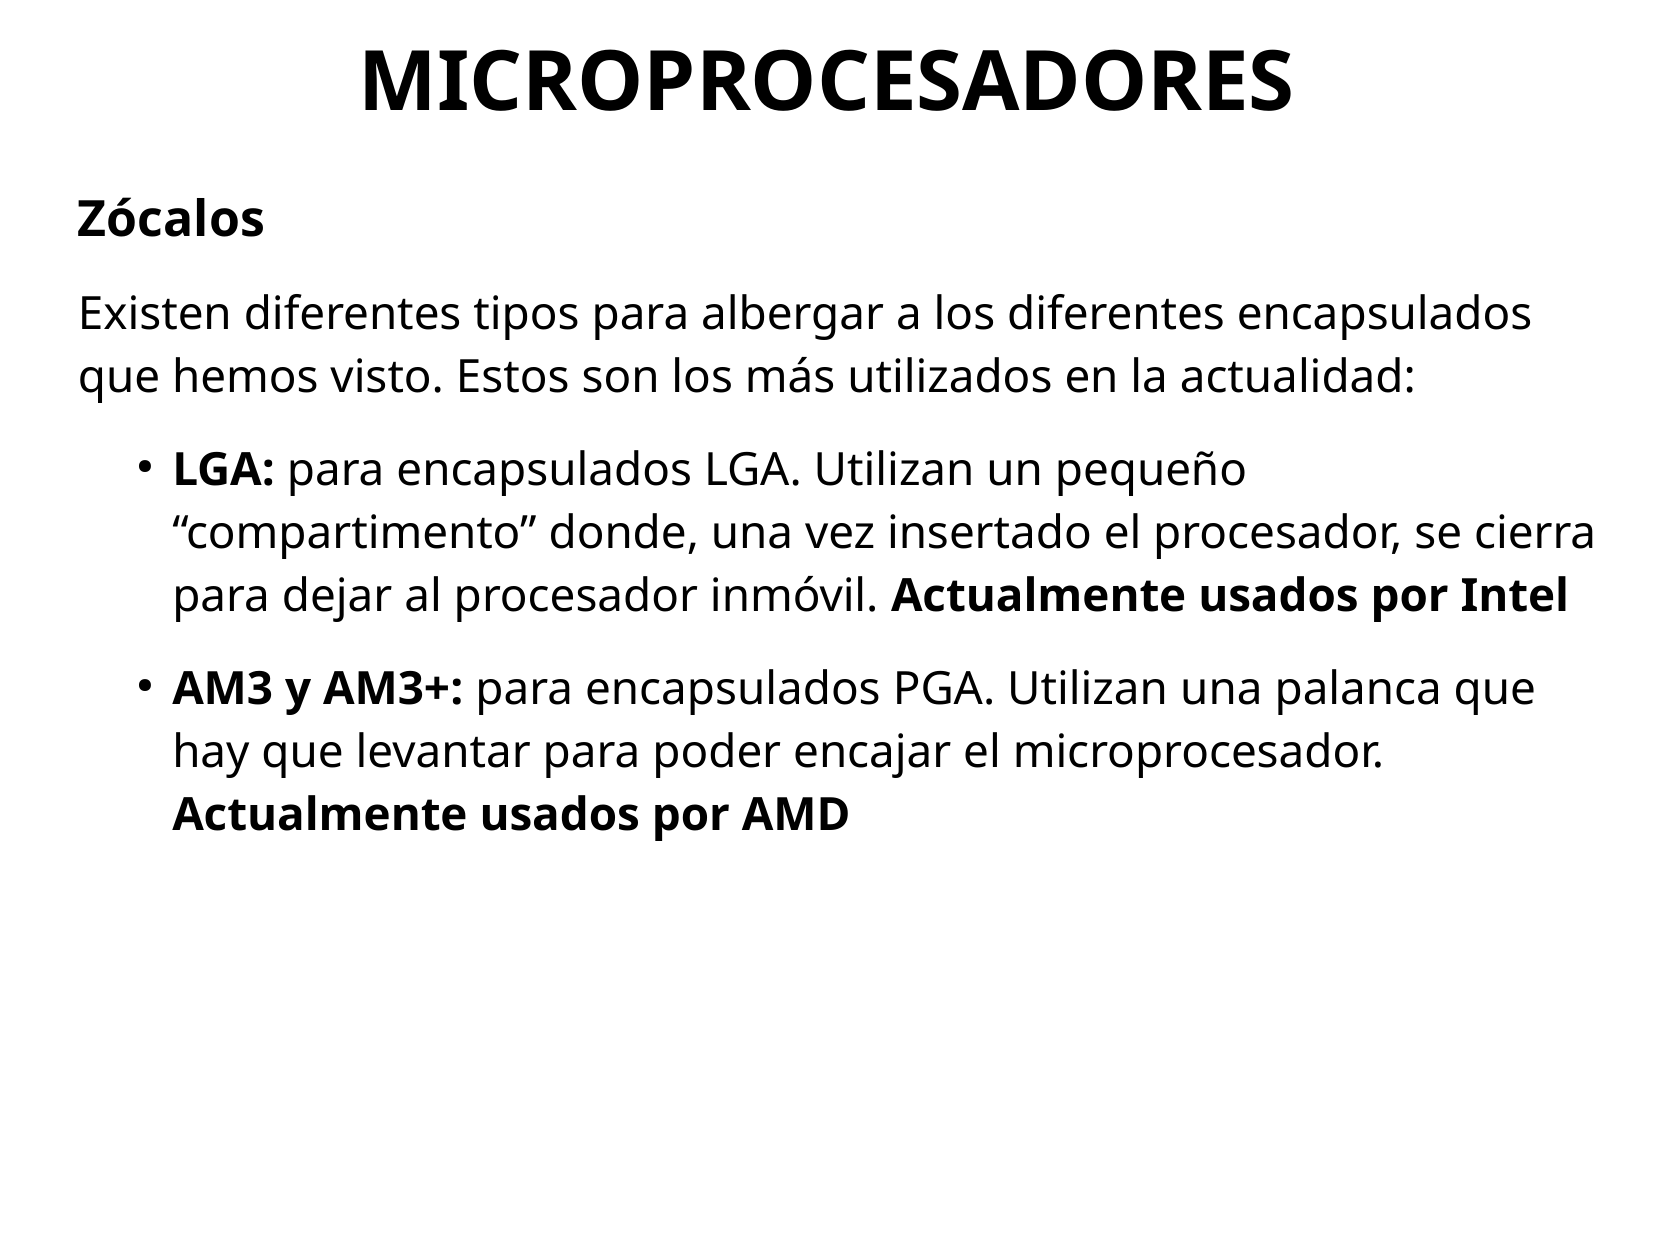

MICROPROCESADORES
# Zócalos
Existen diferentes tipos para albergar a los diferentes encapsulados que hemos visto. Estos son los más utilizados en la actualidad:
LGA: para encapsulados LGA. Utilizan un pequeño “compartimento” donde, una vez insertado el procesador, se cierra para dejar al procesador inmóvil. Actualmente usados por Intel
AM3 y AM3+: para encapsulados PGA. Utilizan una palanca que hay que levantar para poder encajar el microprocesador. Actualmente usados por AMD